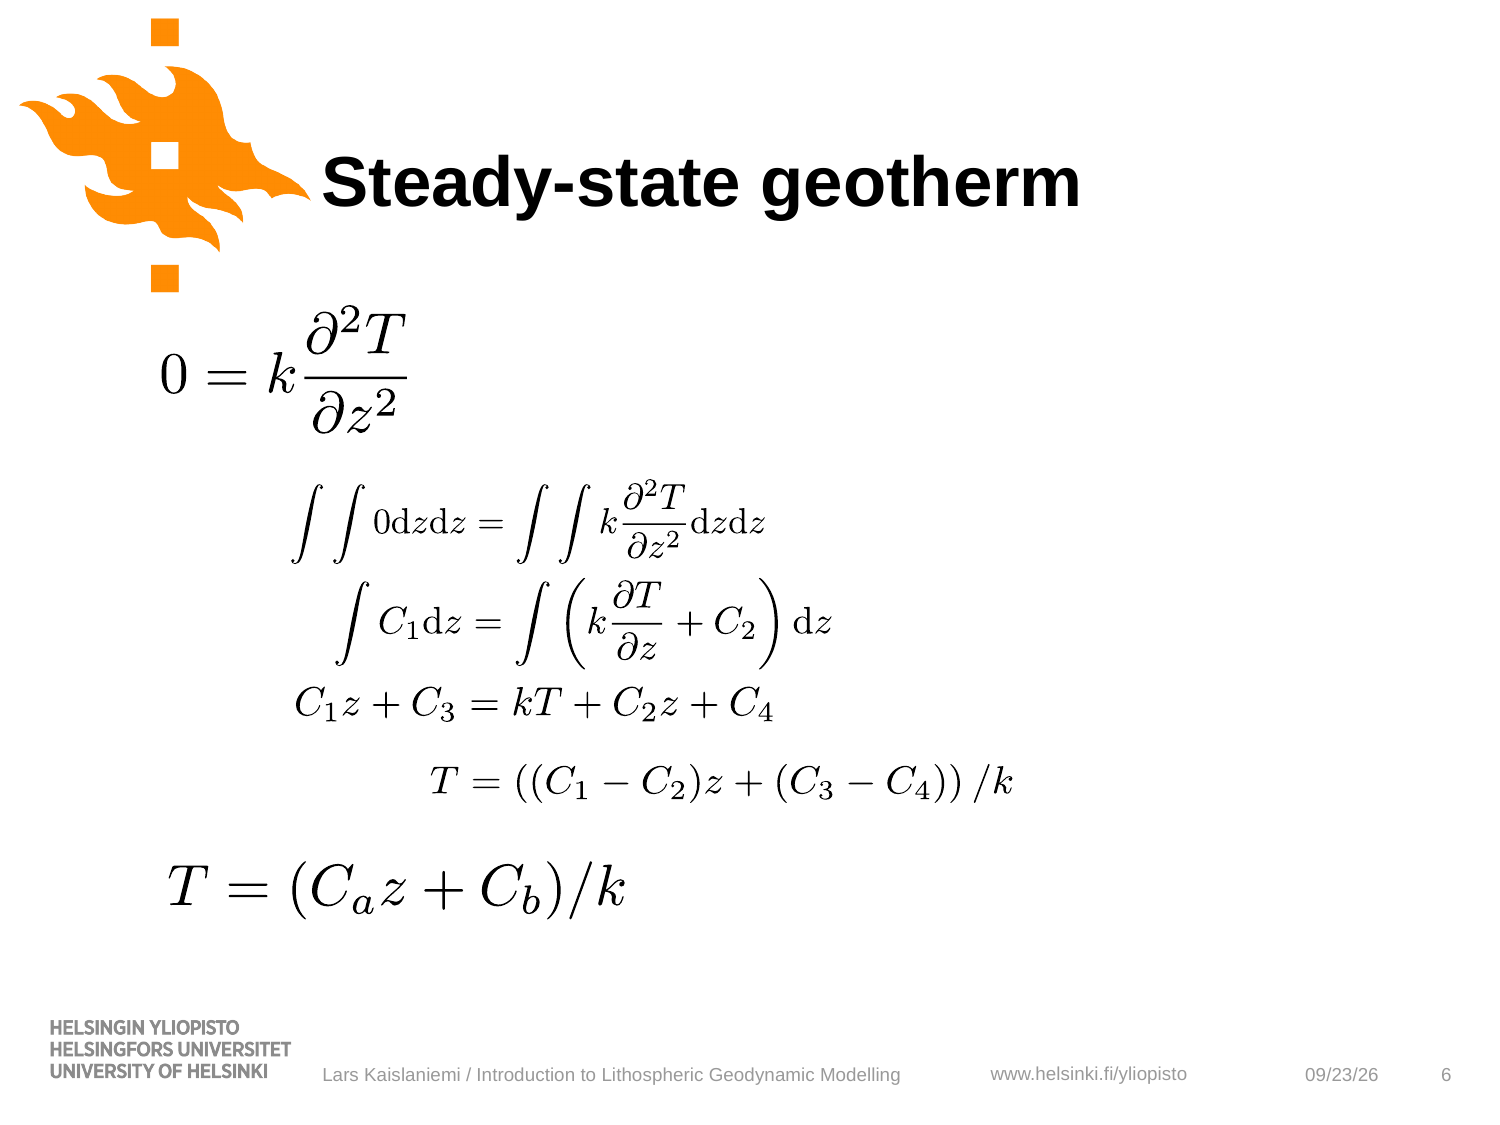

# Steady-state geotherm
Lars Kaislaniemi / Introduction to Lithospheric Geodynamic Modelling
6